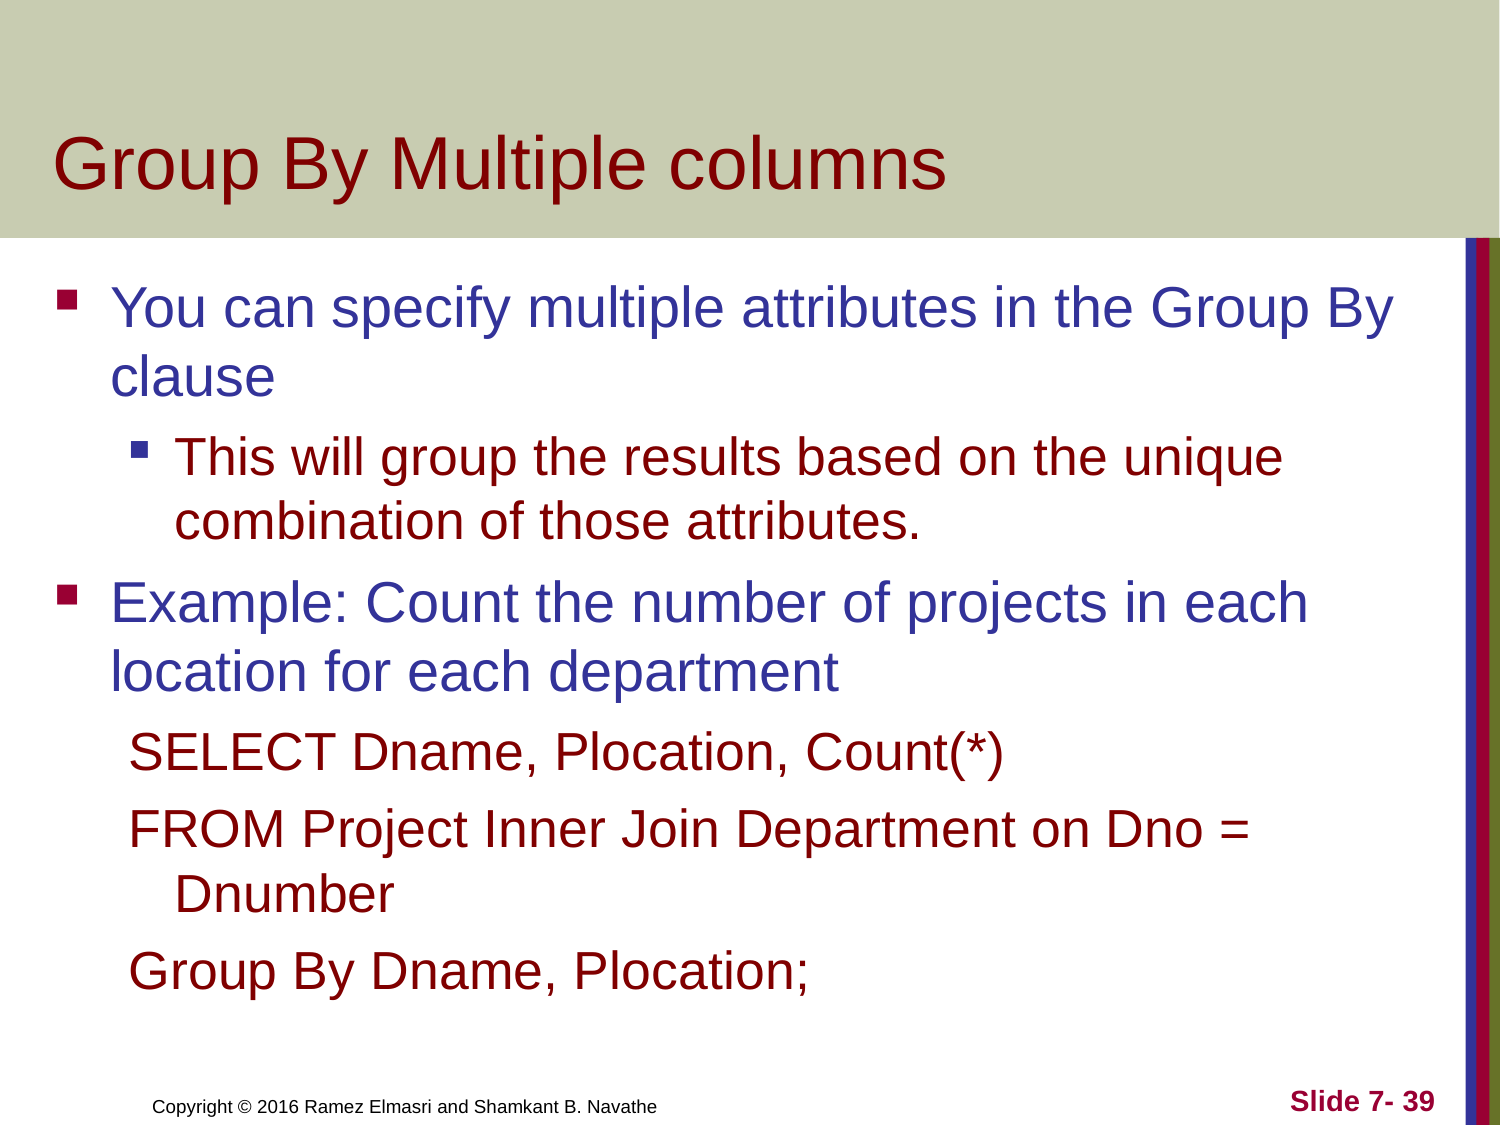

# Group By Multiple columns
You can specify multiple attributes in the Group By clause
This will group the results based on the unique combination of those attributes.
Example: Count the number of projects in each location for each department
SELECT Dname, Plocation, Count(*)
FROM Project Inner Join Department on Dno = Dnumber
Group By Dname, Plocation;
Slide 7-